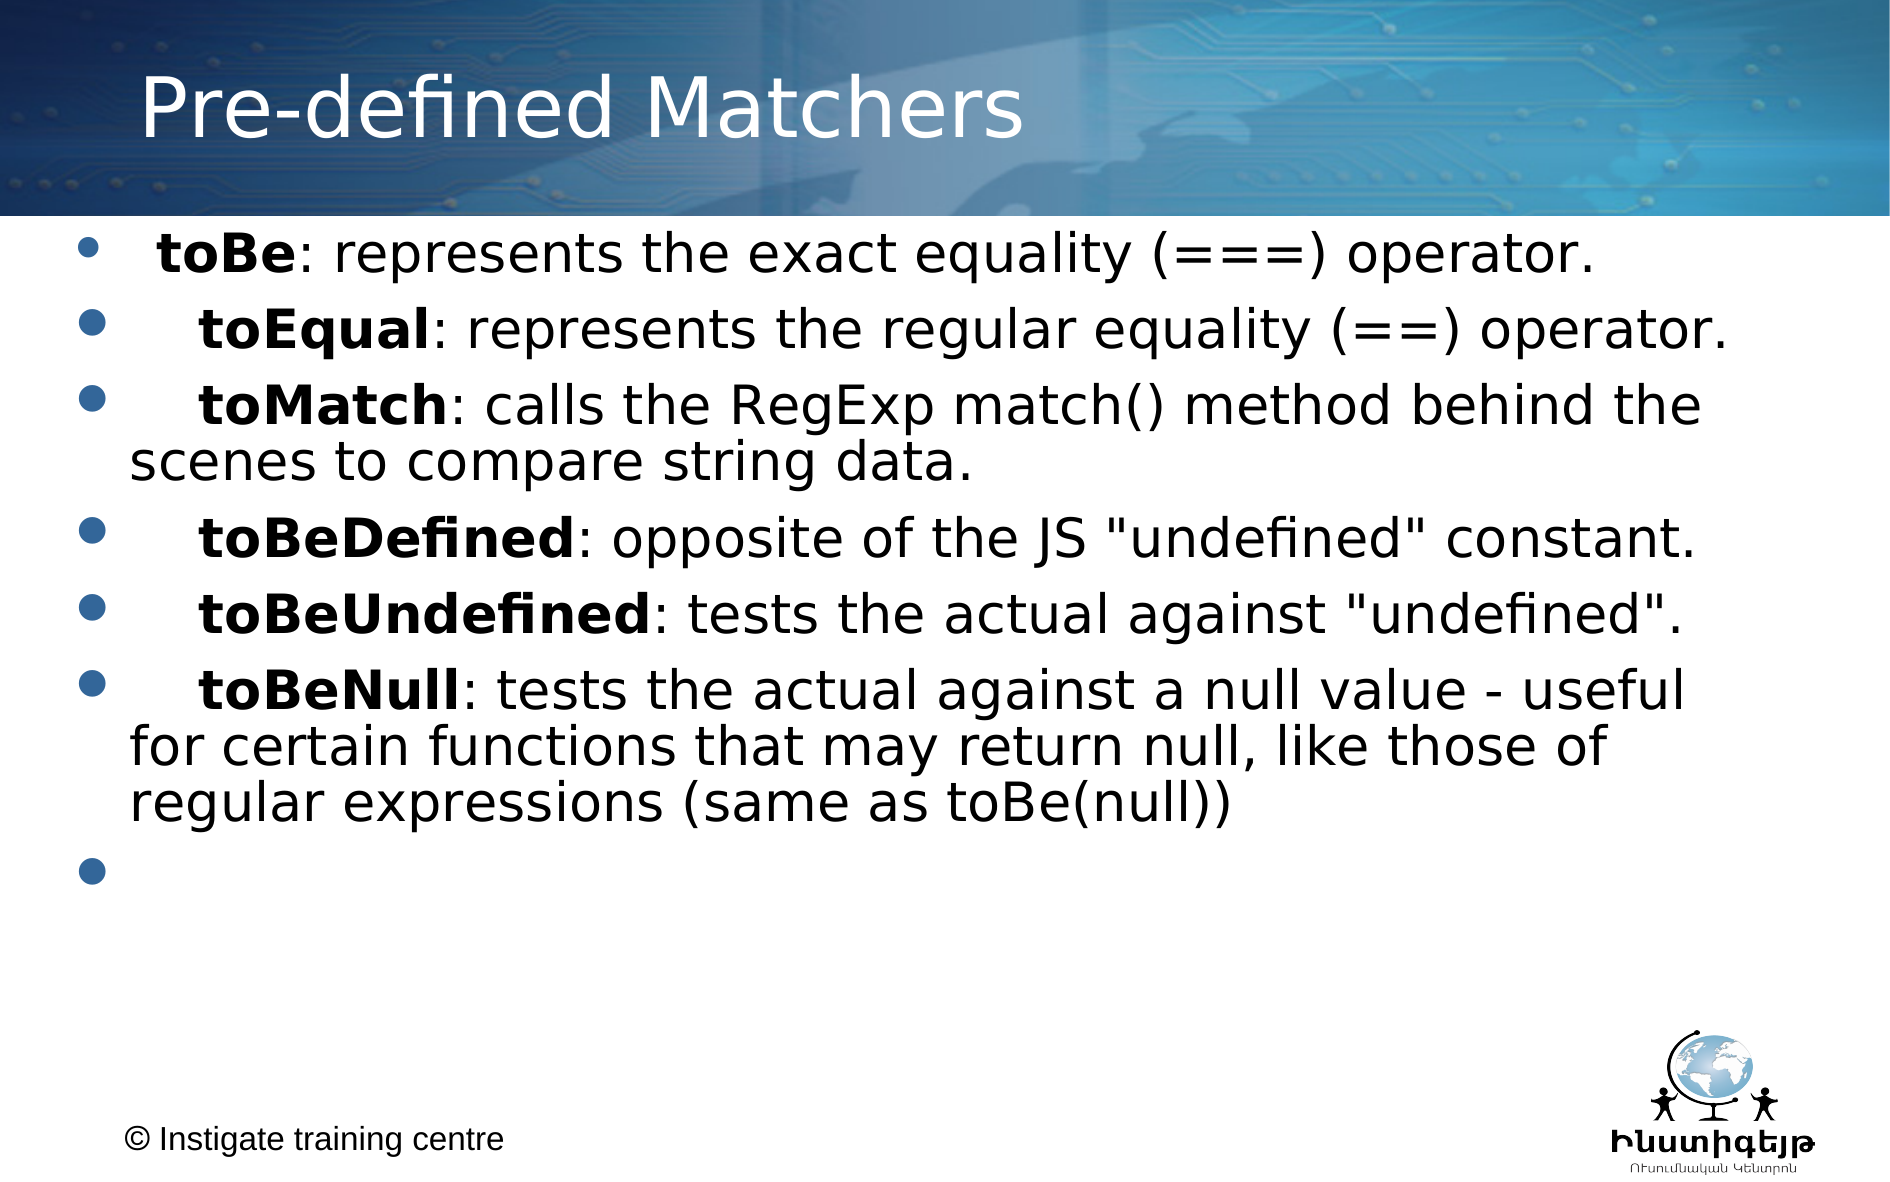

Pre-defined Matchers
# toBe: represents the exact equality (===) operator.
 toEqual: represents the regular equality (==) operator.
 toMatch: calls the RegExp match() method behind the scenes to compare string data.
 toBeDefined: opposite of the JS "undefined" constant.
 toBeUndefined: tests the actual against "undefined".
 toBeNull: tests the actual against a null value - useful for certain functions that may return null, like those of regular expressions (same as toBe(null))